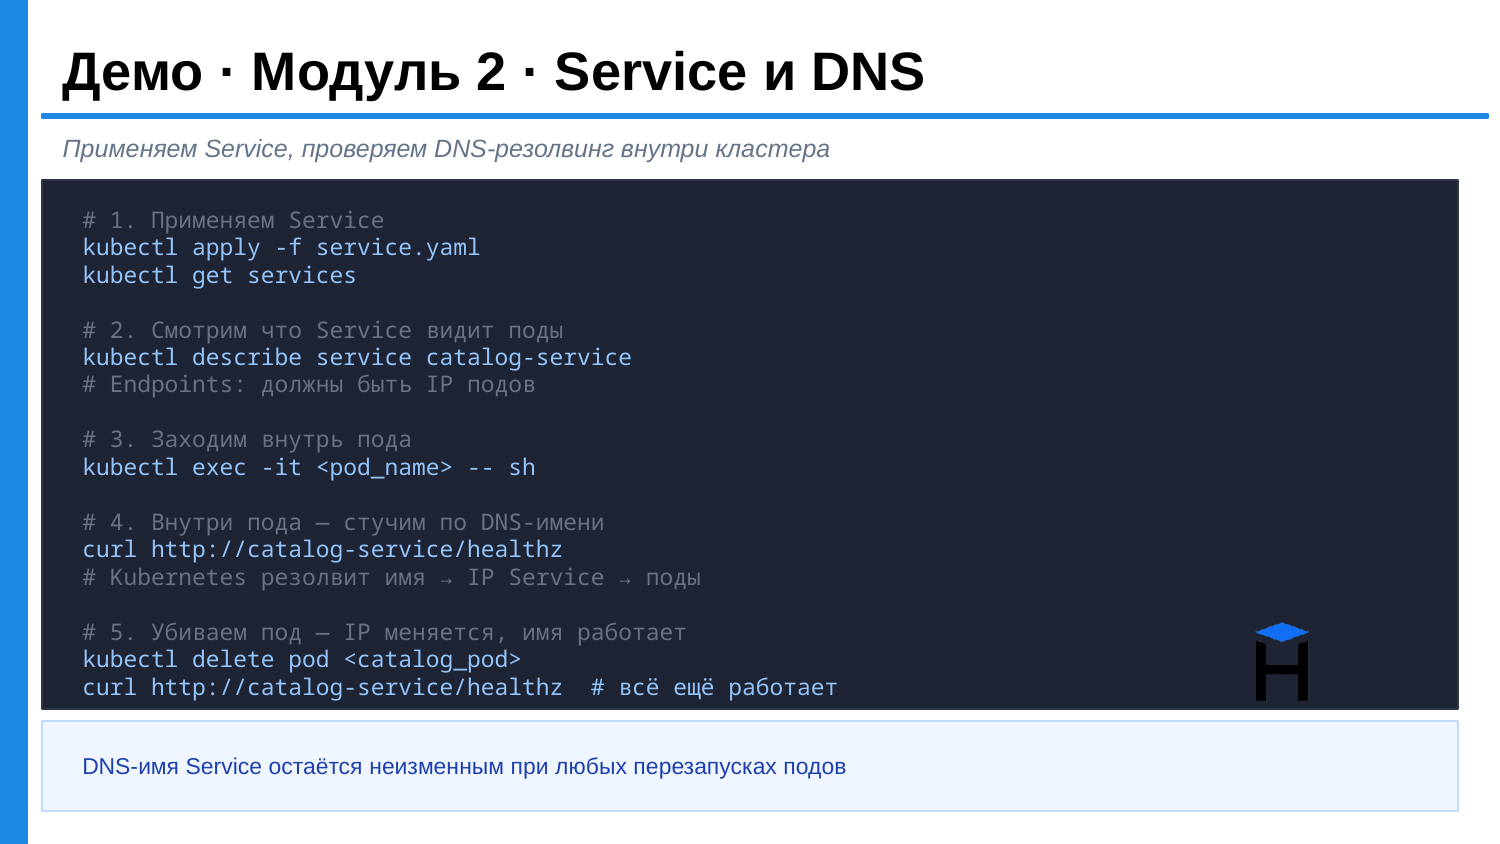

Демо · Модуль 2 · Service и DNS
Применяем Service, проверяем DNS-резолвинг внутри кластера
# 1. Применяем Service
kubectl apply -f service.yaml
kubectl get services
# 2. Смотрим что Service видит поды
kubectl describe service catalog-service
# Endpoints: должны быть IP подов
# 3. Заходим внутрь пода
kubectl exec -it <pod_name> -- sh
# 4. Внутри пода — стучим по DNS-имени
curl http://catalog-service/healthz
# Kubernetes резолвит имя → IP Service → поды
# 5. Убиваем под — IP меняется, имя работает
kubectl delete pod <catalog_pod>
curl http://catalog-service/healthz # всё ещё работает
DNS-имя Service остаётся неизменным при любых перезапусках подов